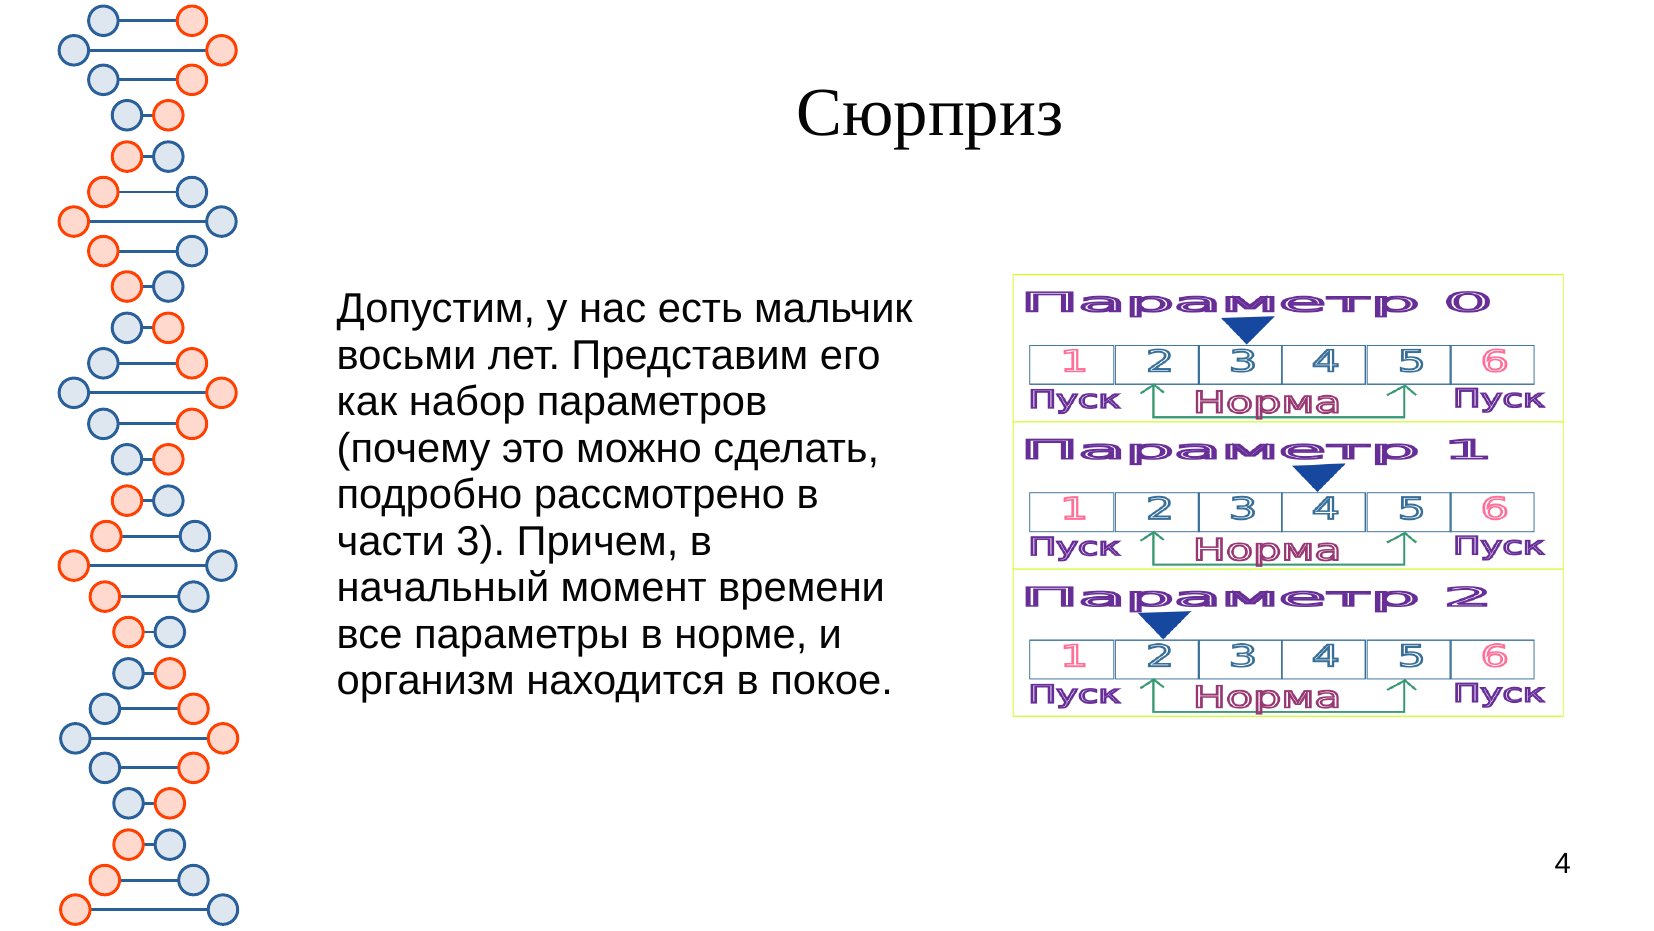

# Сюрприз
Допустим, у нас есть мальчик восьми лет. Представим его как набор параметров (почему это можно сделать, подробно рассмотрено в части 3). Причем, в начальный момент времени все параметры в норме, и организм находится в покое.
4